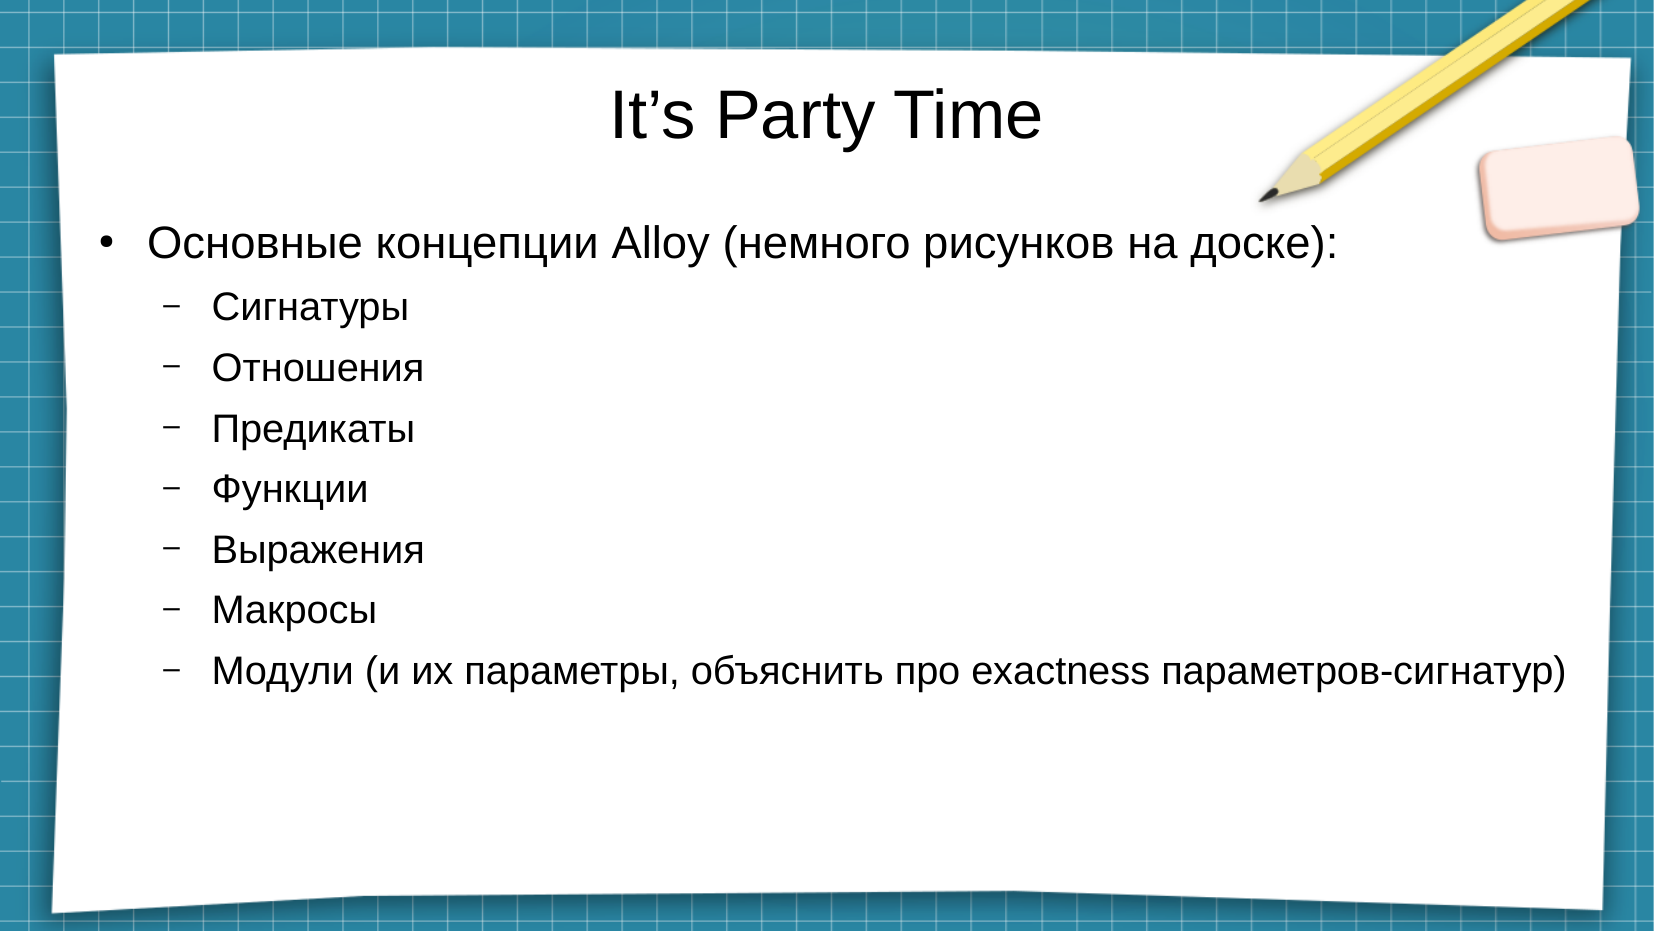

# It’s Party Time
Основные концепции Alloy (немного рисунков на доске):
Сигнатуры
Отношения
Предикаты
Функции
Выражения
Макросы
Модули (и их параметры, объяснить про exactness параметров-сигнатур)